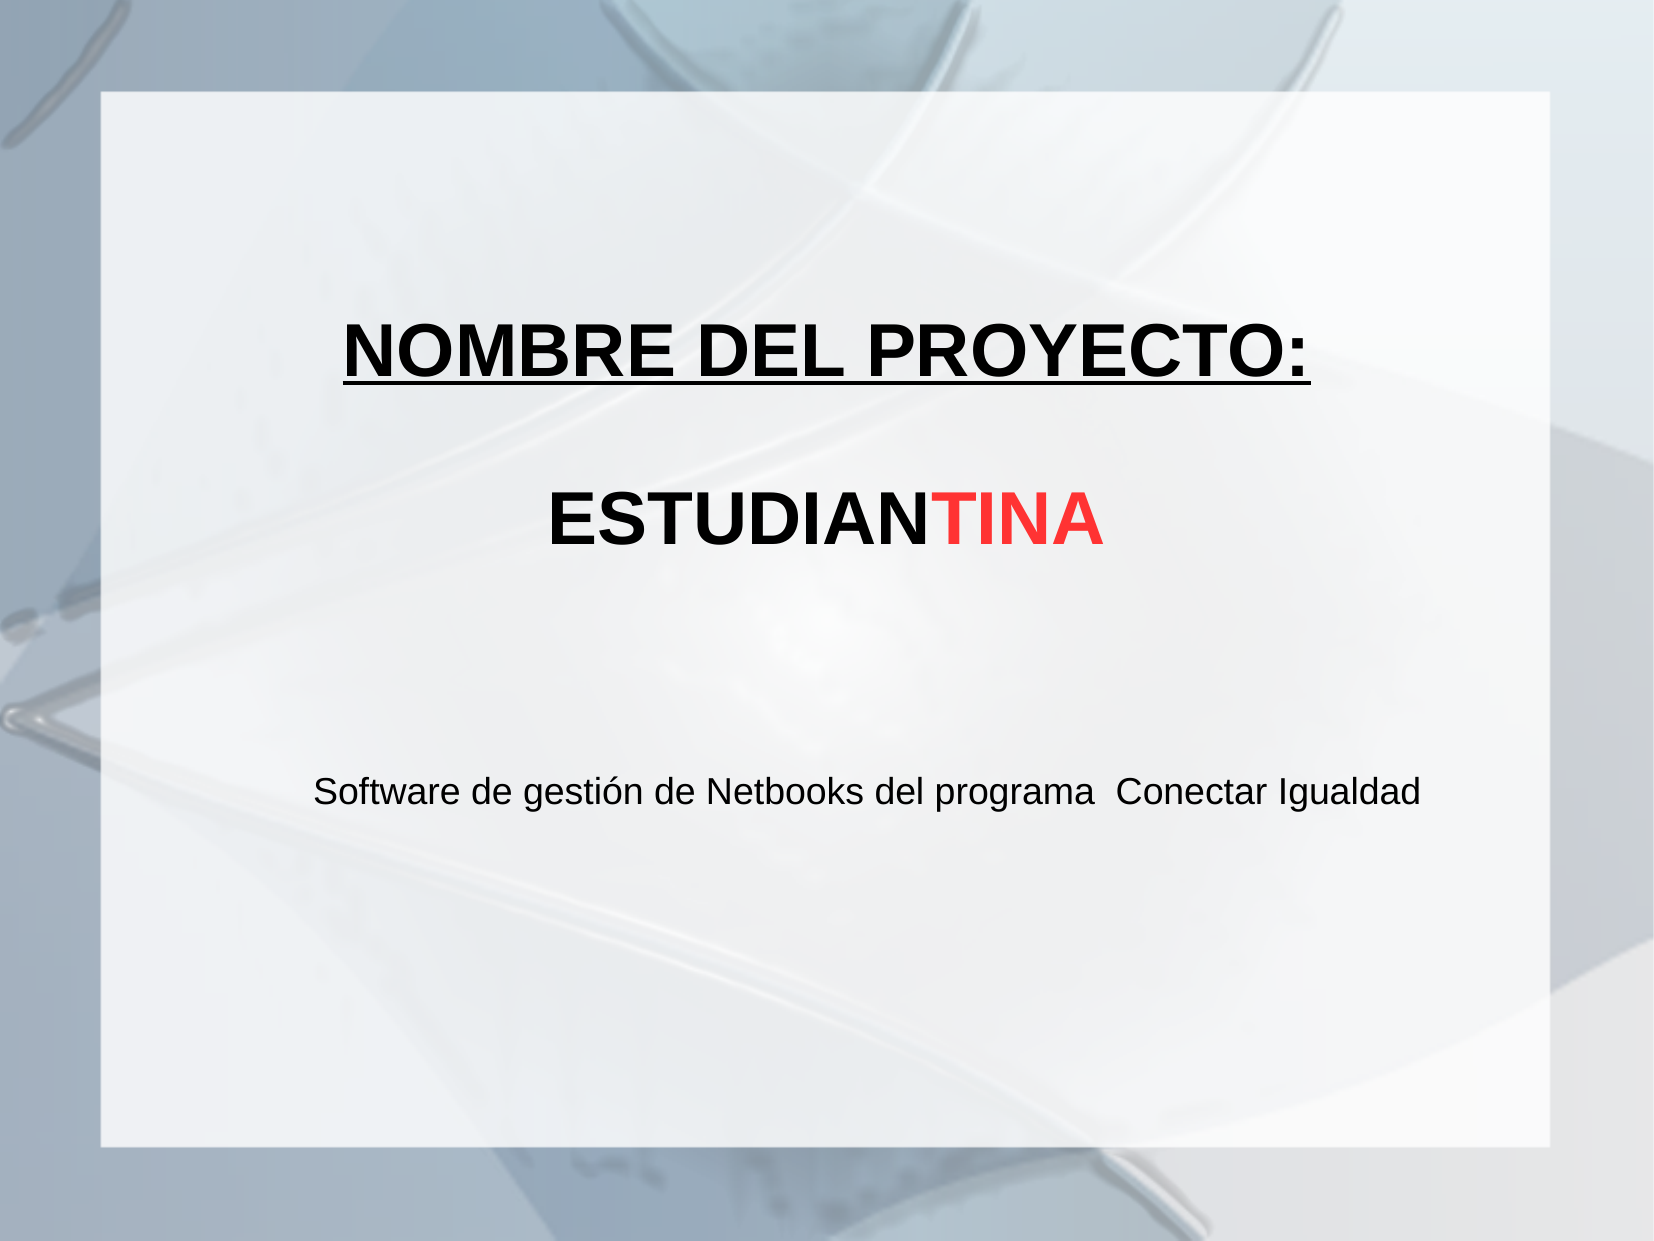

NOMBRE DEL PROYECTO:
ESTUDIANTINA
Software de gestión de Netbooks del programa Conectar Igualdad